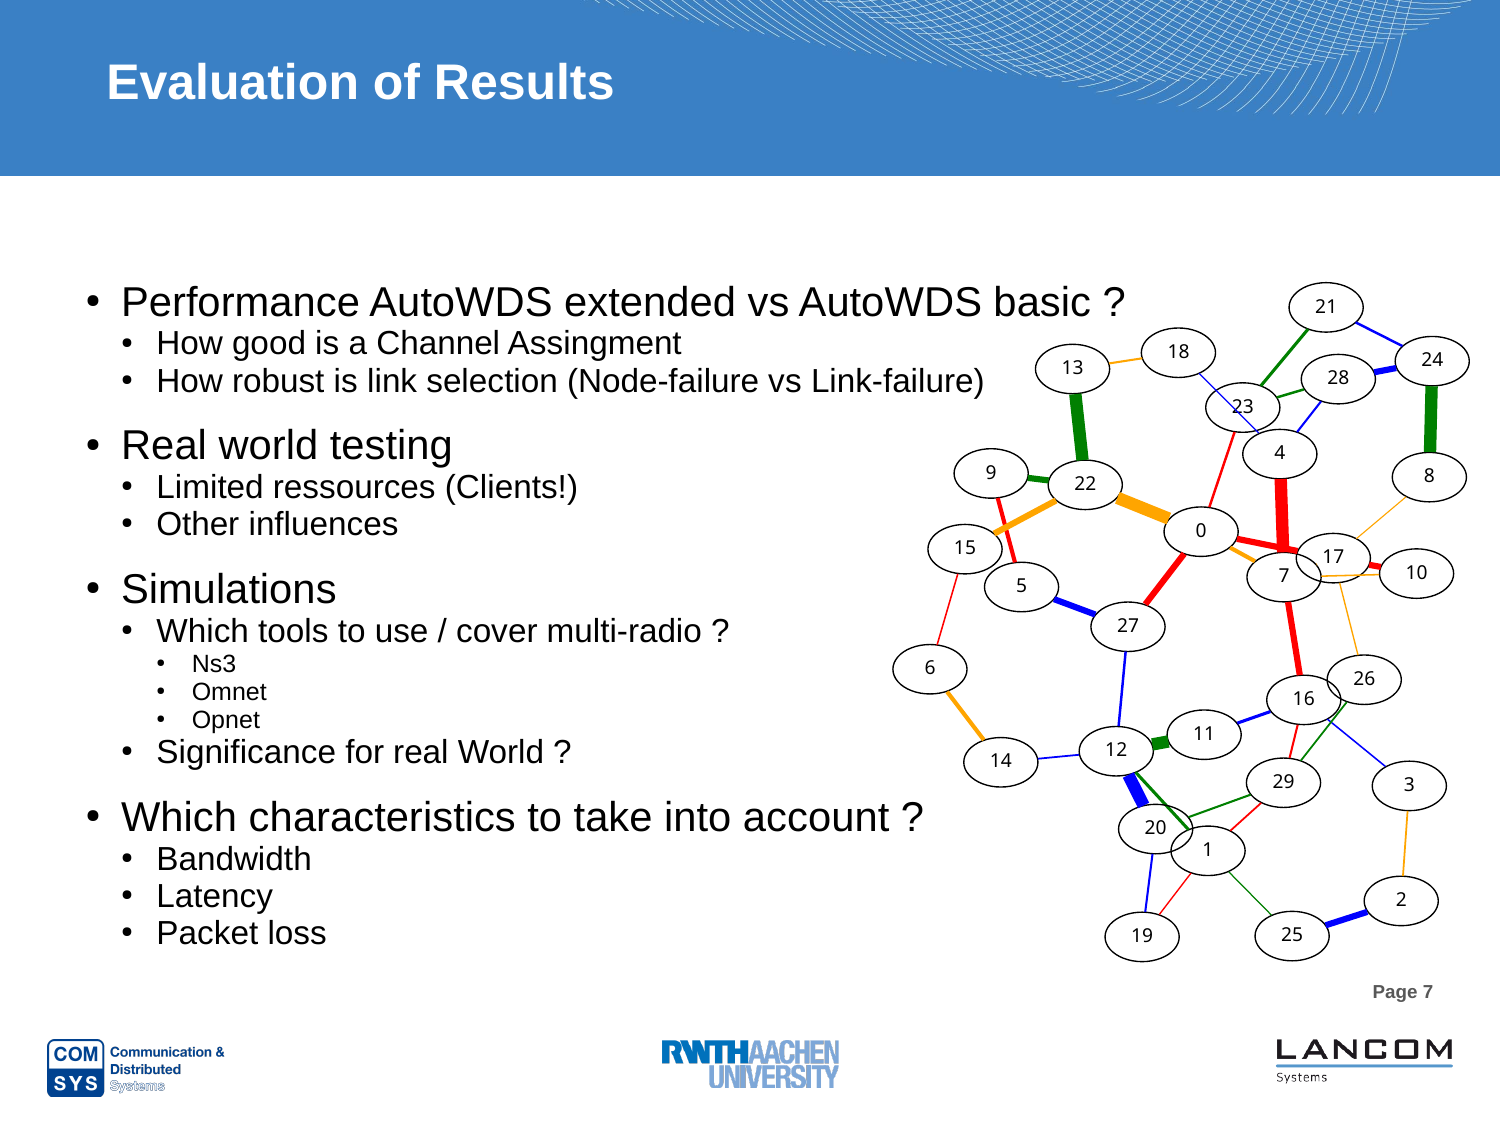

# Evaluation of Results
Performance AutoWDS extended vs AutoWDS basic ?
How good is a Channel Assingment
How robust is link selection (Node-failure vs Link-failure)
Real world testing
Limited ressources (Clients!)
Other influences
Simulations
Which tools to use / cover multi-radio ?
Ns3
Omnet
Opnet
Significance for real World ?
Which characteristics to take into account ?
Bandwidth
Latency
Packet loss